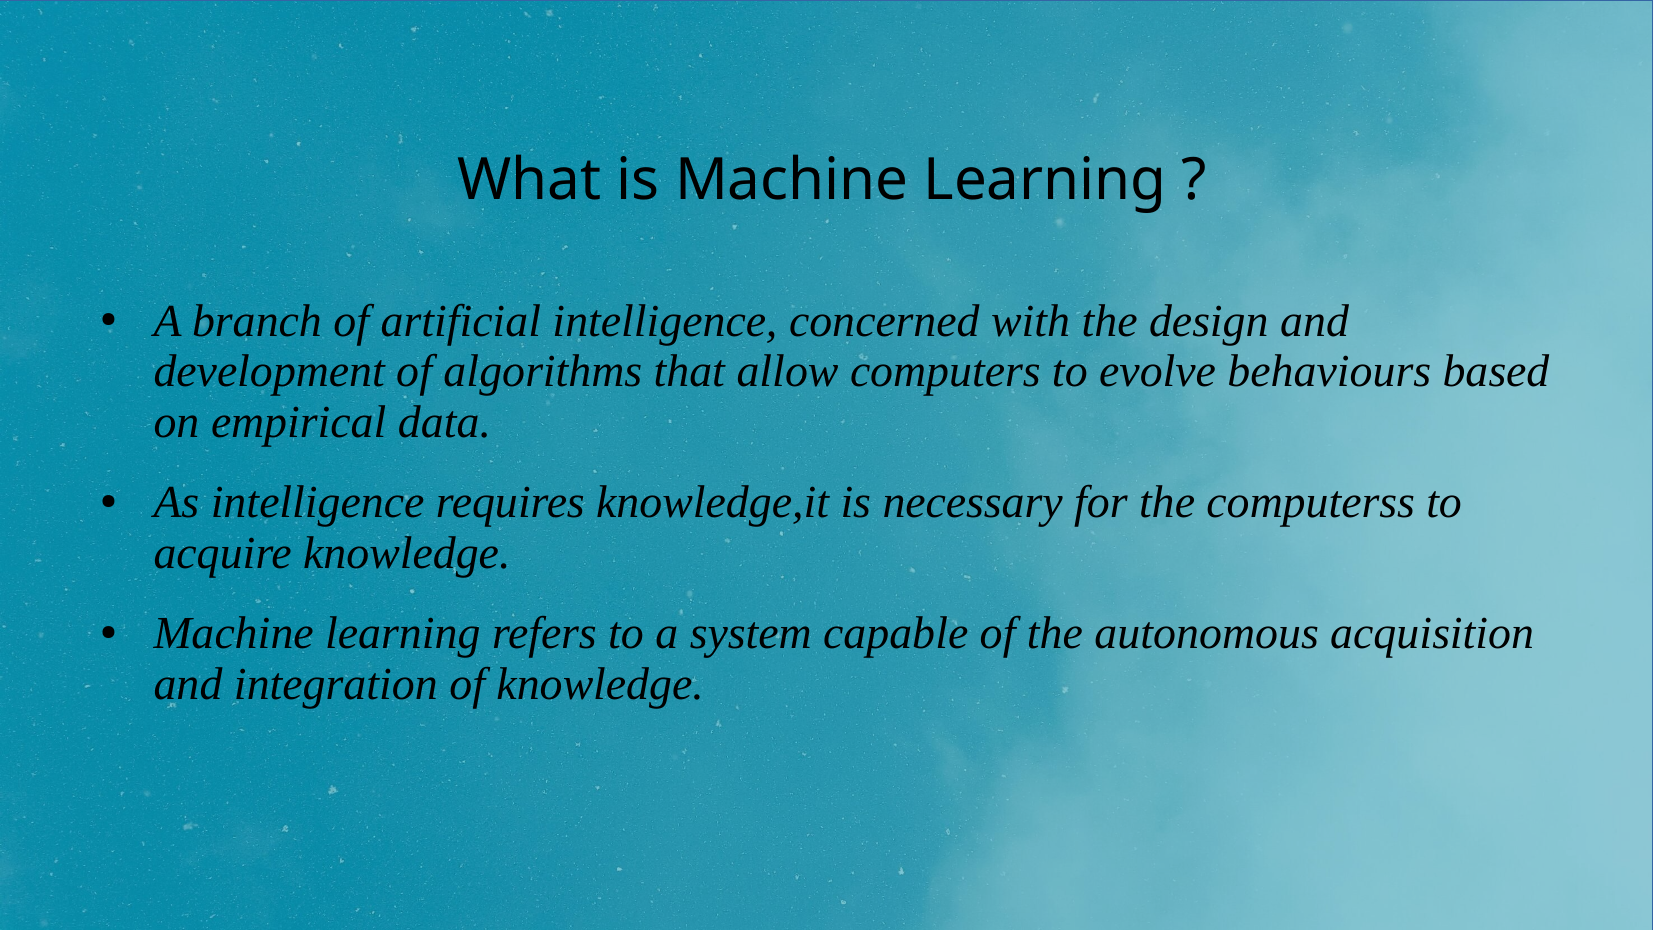

# What is Machine Learning ?
A branch of artificial intelligence, concerned with the design and development of algorithms that allow computers to evolve behaviours based on empirical data.
As intelligence requires knowledge,it is necessary for the computerss to acquire knowledge.
Machine learning refers to a system capable of the autonomous acquisition and integration of knowledge.